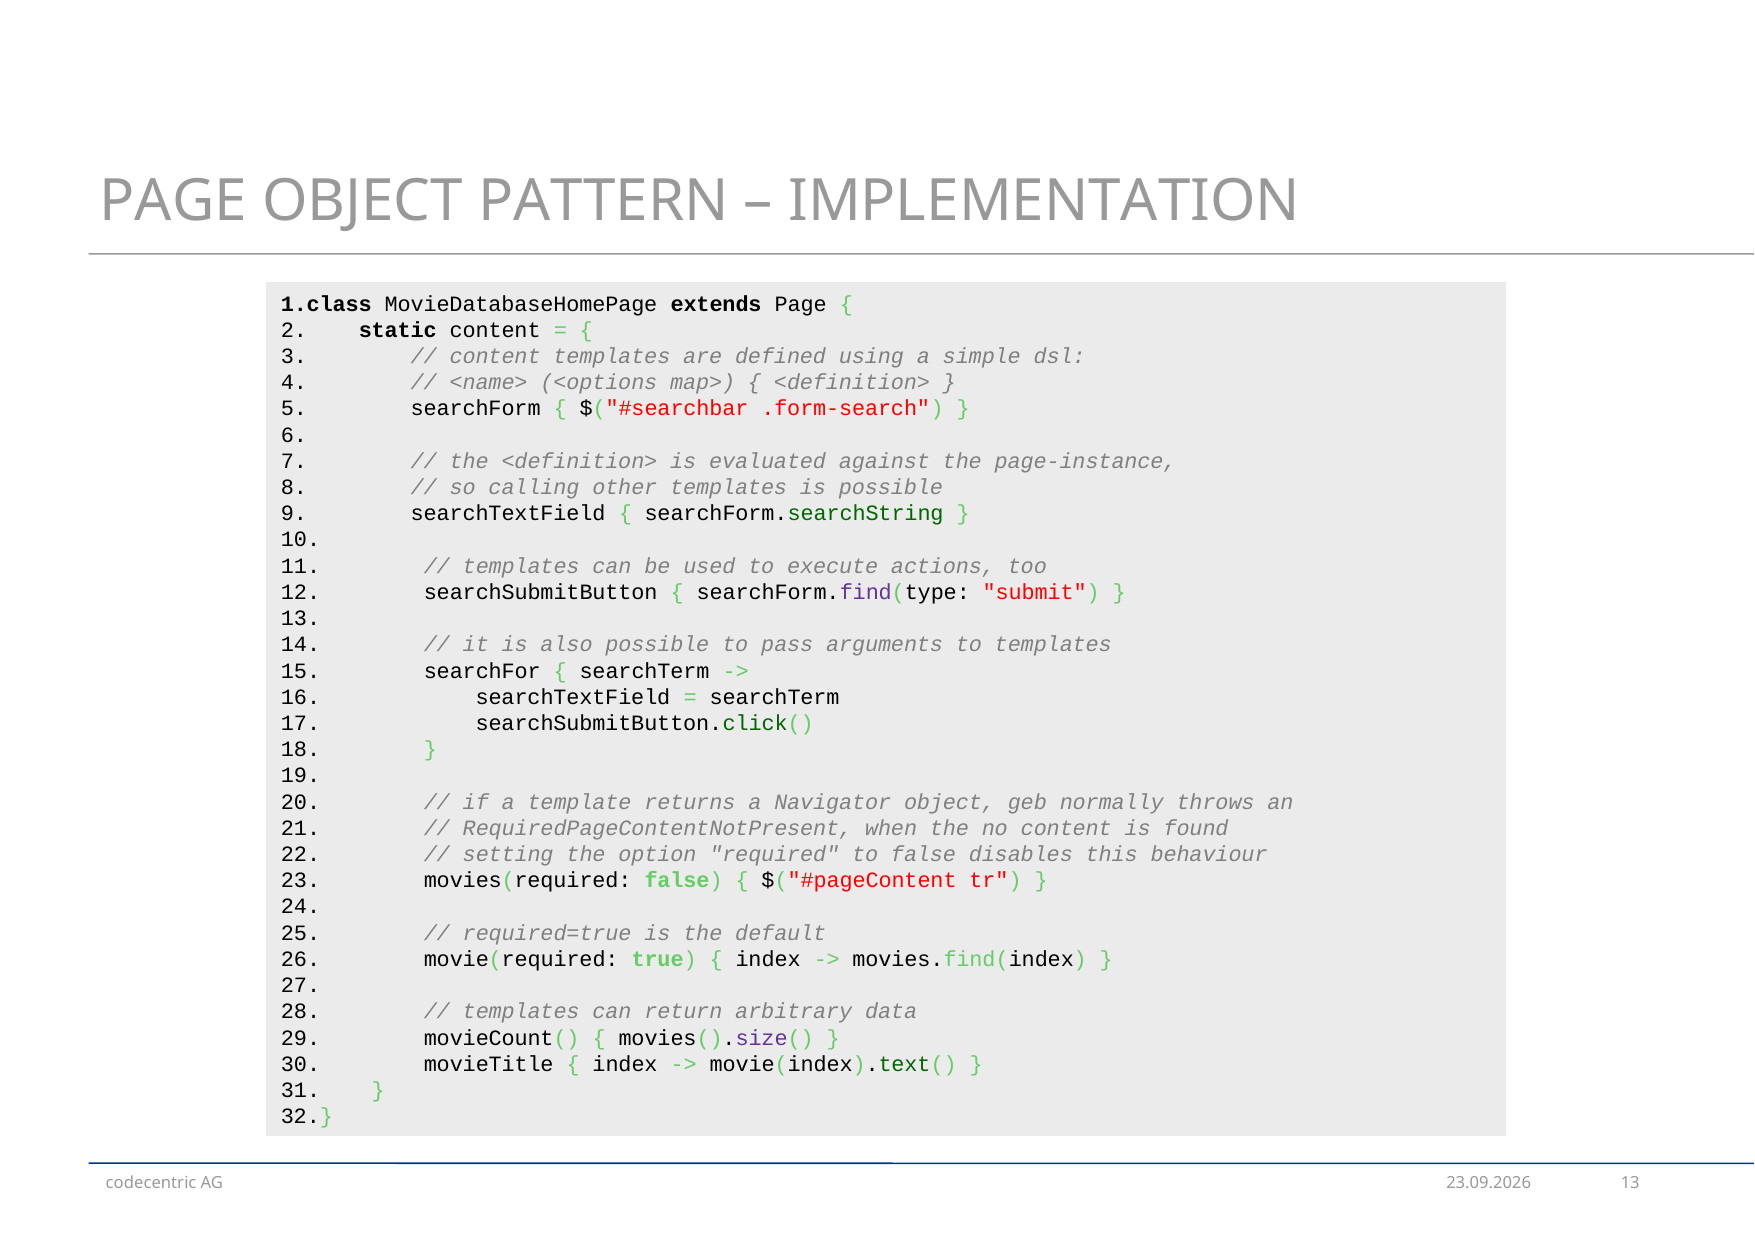

# Page Object Pattern – Implementation
class MovieDatabaseHomePage extends Page {
    static content = {
        // content templates are defined using a simple dsl:
        // <name> (<options map>) { <definition> }
        searchForm { $("#searchbar .form-search") }
        // the <definition> is evaluated against the page-instance,
        // so calling other templates is possible
        searchTextField { searchForm.searchString }
        // templates can be used to execute actions, too
        searchSubmitButton { searchForm.find(type: "submit") }
        // it is also possible to pass arguments to templates
        searchFor { searchTerm ->
            searchTextField = searchTerm
            searchSubmitButton.click()
        }
        // if a template returns a Navigator object, geb normally throws an
        // RequiredPageContentNotPresent, when the no content is found
        // setting the option "required" to false disables this behaviour
        movies(required: false) { $("#pageContent tr") }
        // required=true is the default
        movie(required: true) { index -> movies.find(index) }
        // templates can return arbitrary data
        movieCount() { movies().size() }
        movieTitle { index -> movie(index).text() }
    }
32.}